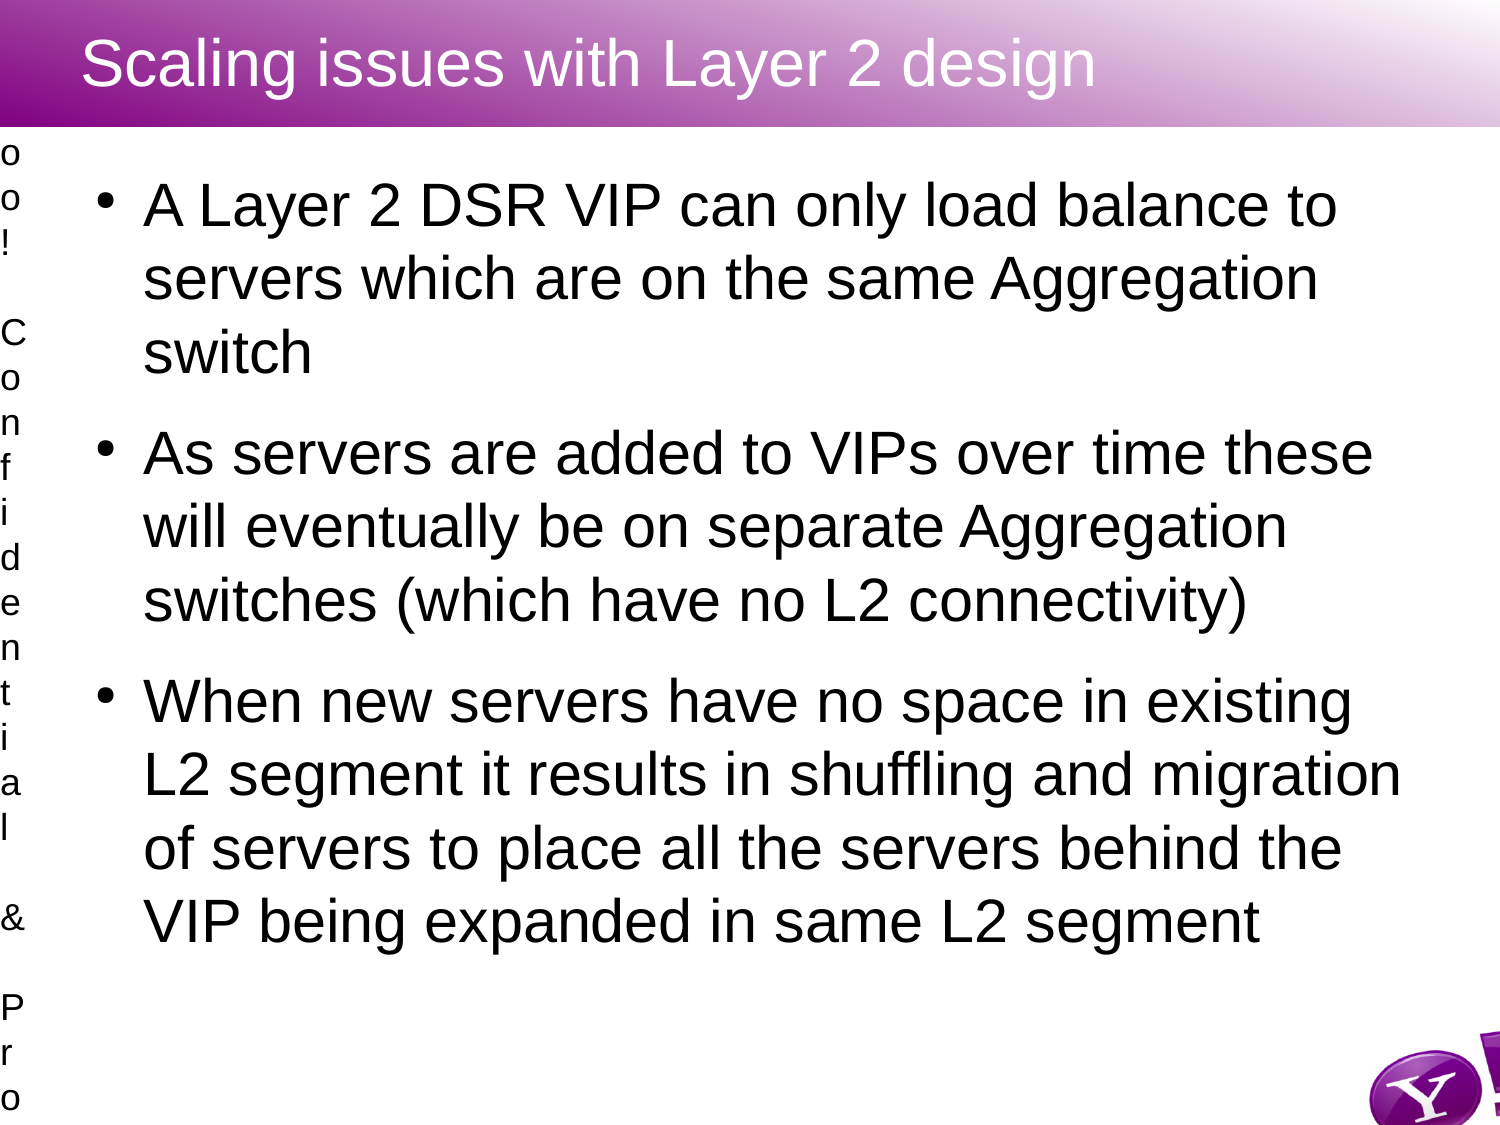

Scaling issues with Layer 2 design
10
#
A Layer 2 DSR VIP can only load balance to servers which are on the same Aggregation switch
As servers are added to VIPs over time these will eventually be on separate Aggregation switches (which have no L2 connectivity)
When new servers have no space in existing L2 segment it results in shuffling and migration of servers to place all the servers behind the VIP being expanded in same L2 segment